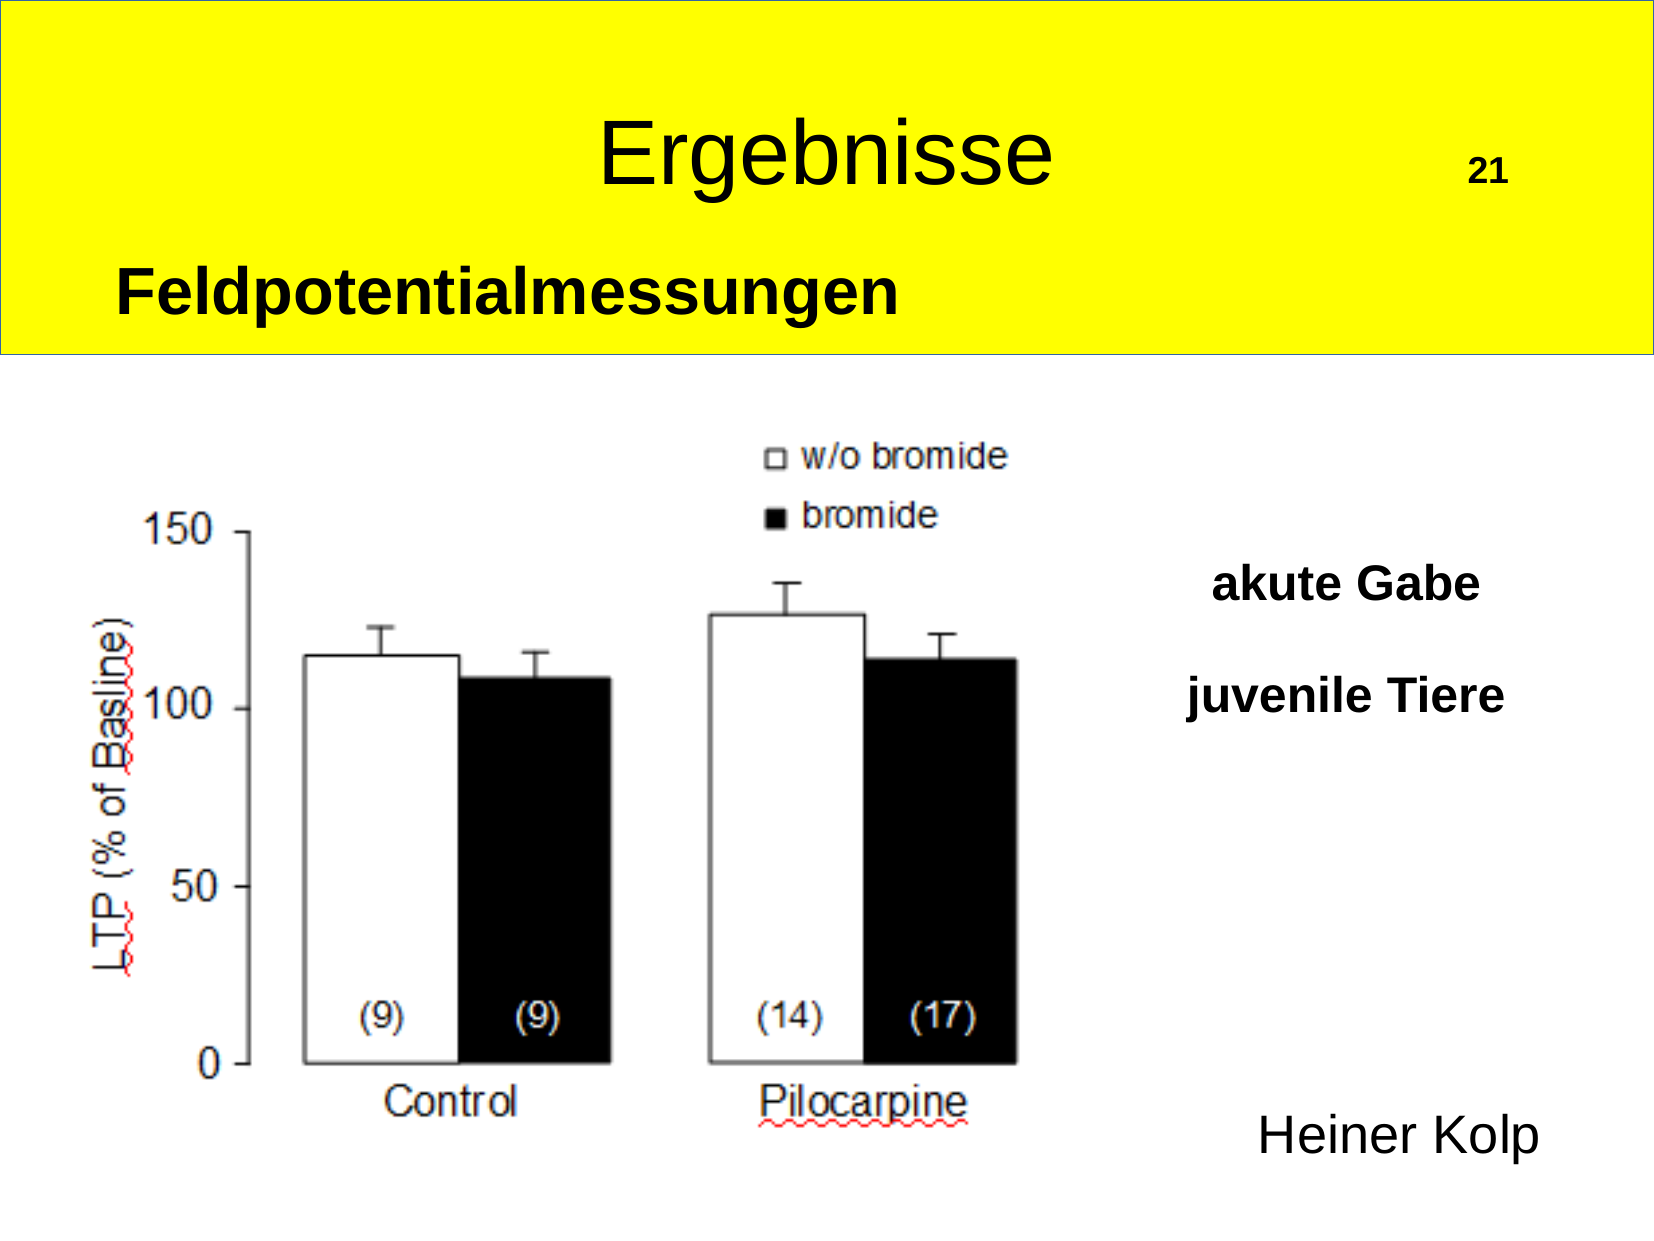

# Ergebnisse
 Feldpotentialmessungen
akute Gabe
juvenile Tiere
Heiner Kolp